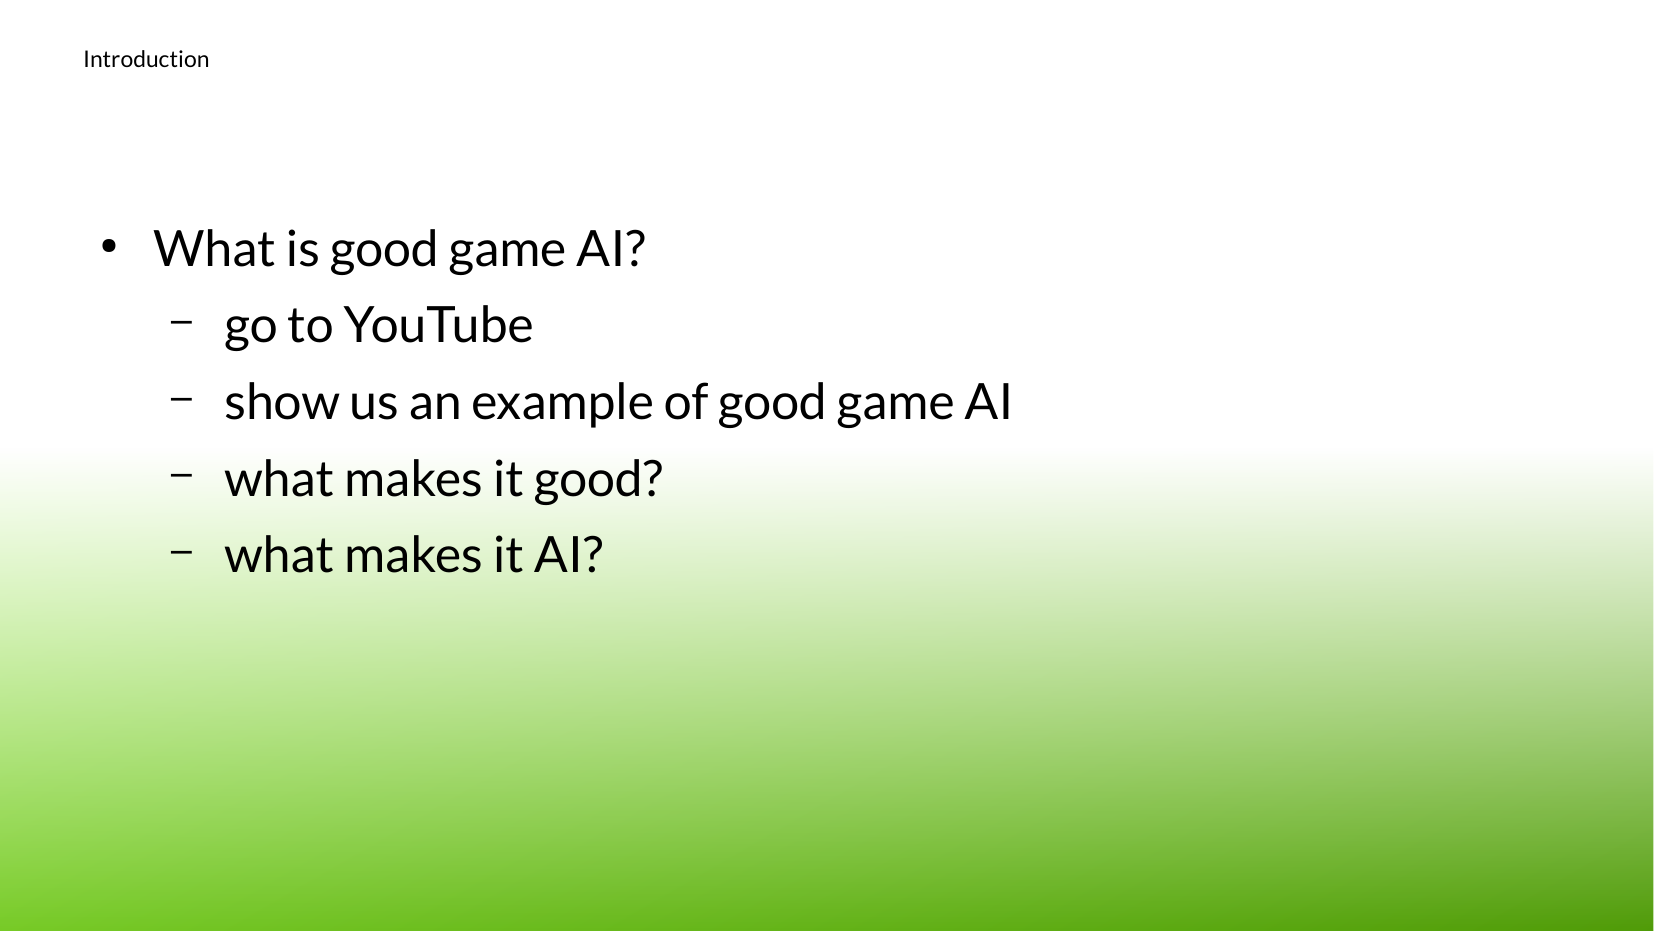

Introduction
# What is good game AI?
go to YouTube
show us an example of good game AI
what makes it good?
what makes it AI?